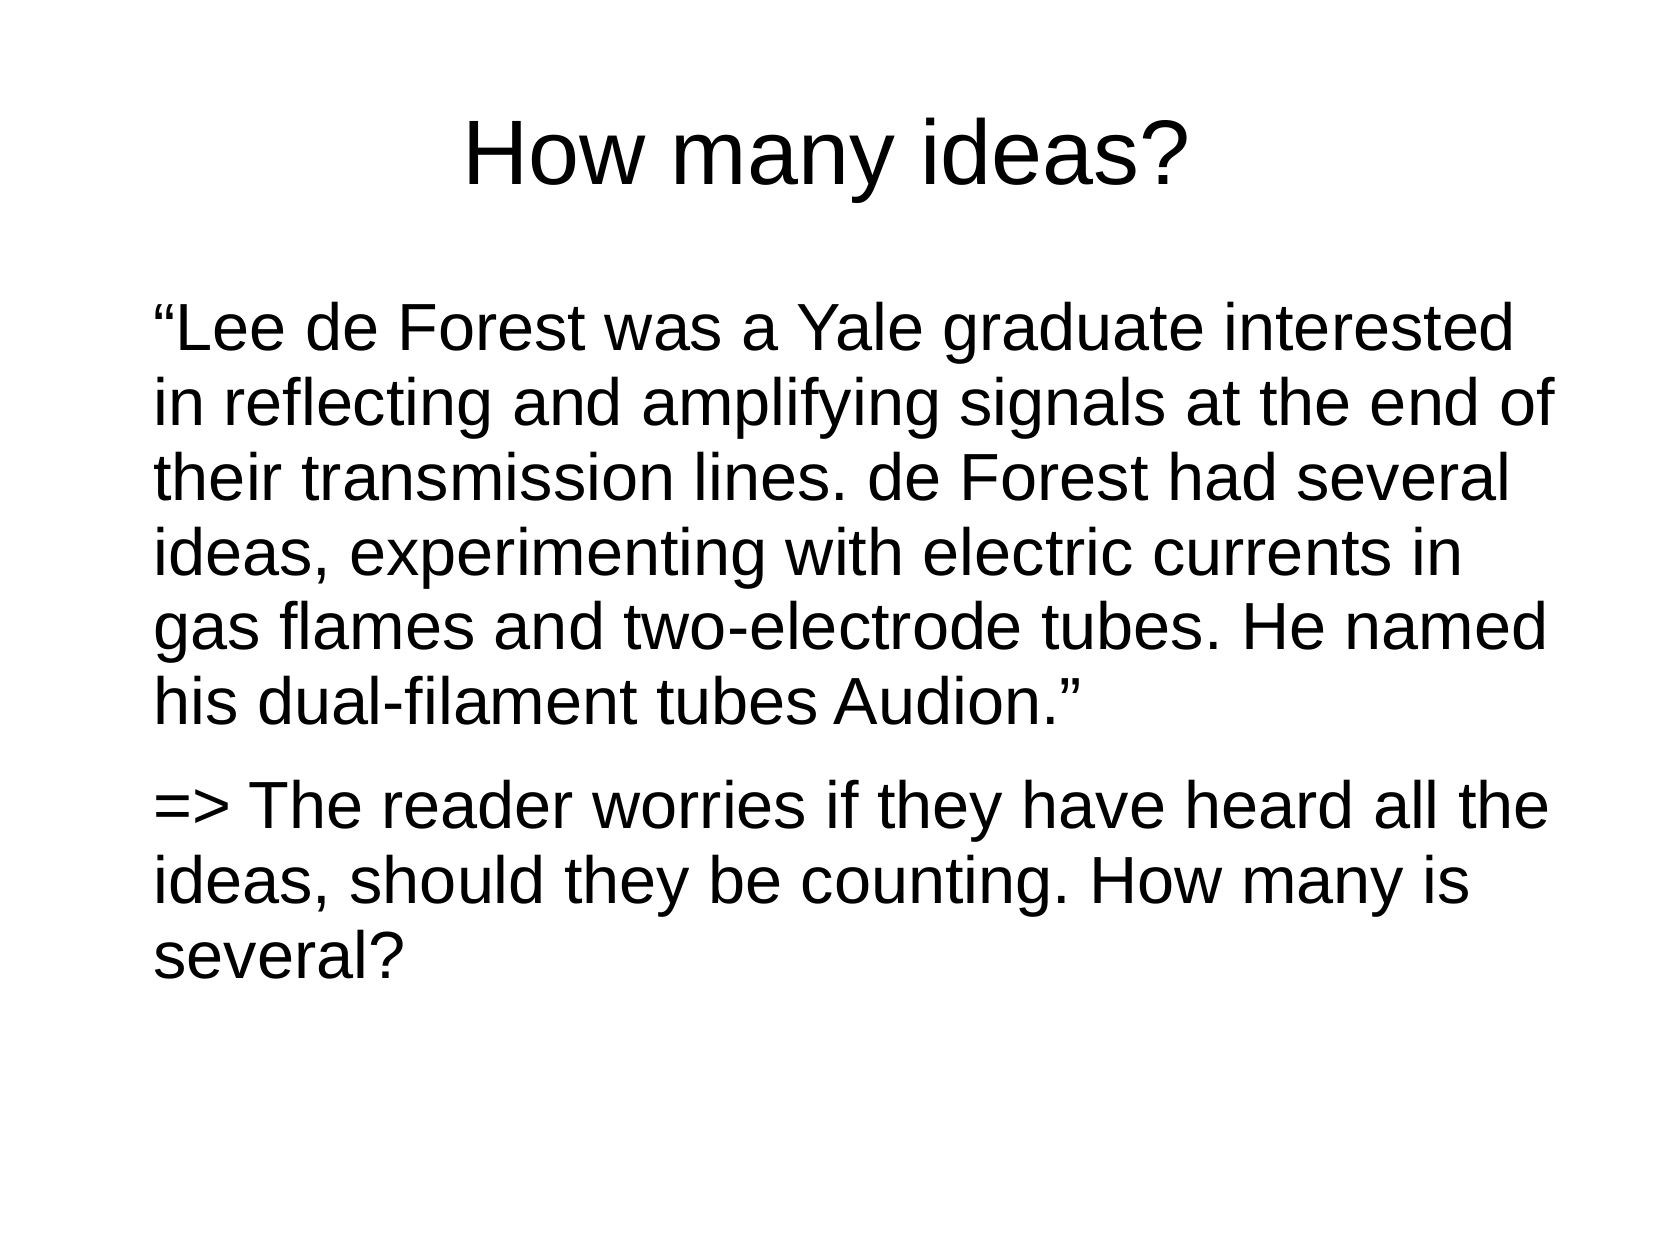

# How many ideas?
“Lee de Forest was a Yale graduate interested in reflecting and amplifying signals at the end of their transmission lines. de Forest had several ideas, experimenting with electric currents in gas flames and two-electrode tubes. He named his dual-filament tubes Audion.”
=> The reader worries if they have heard all the ideas, should they be counting. How many is several?